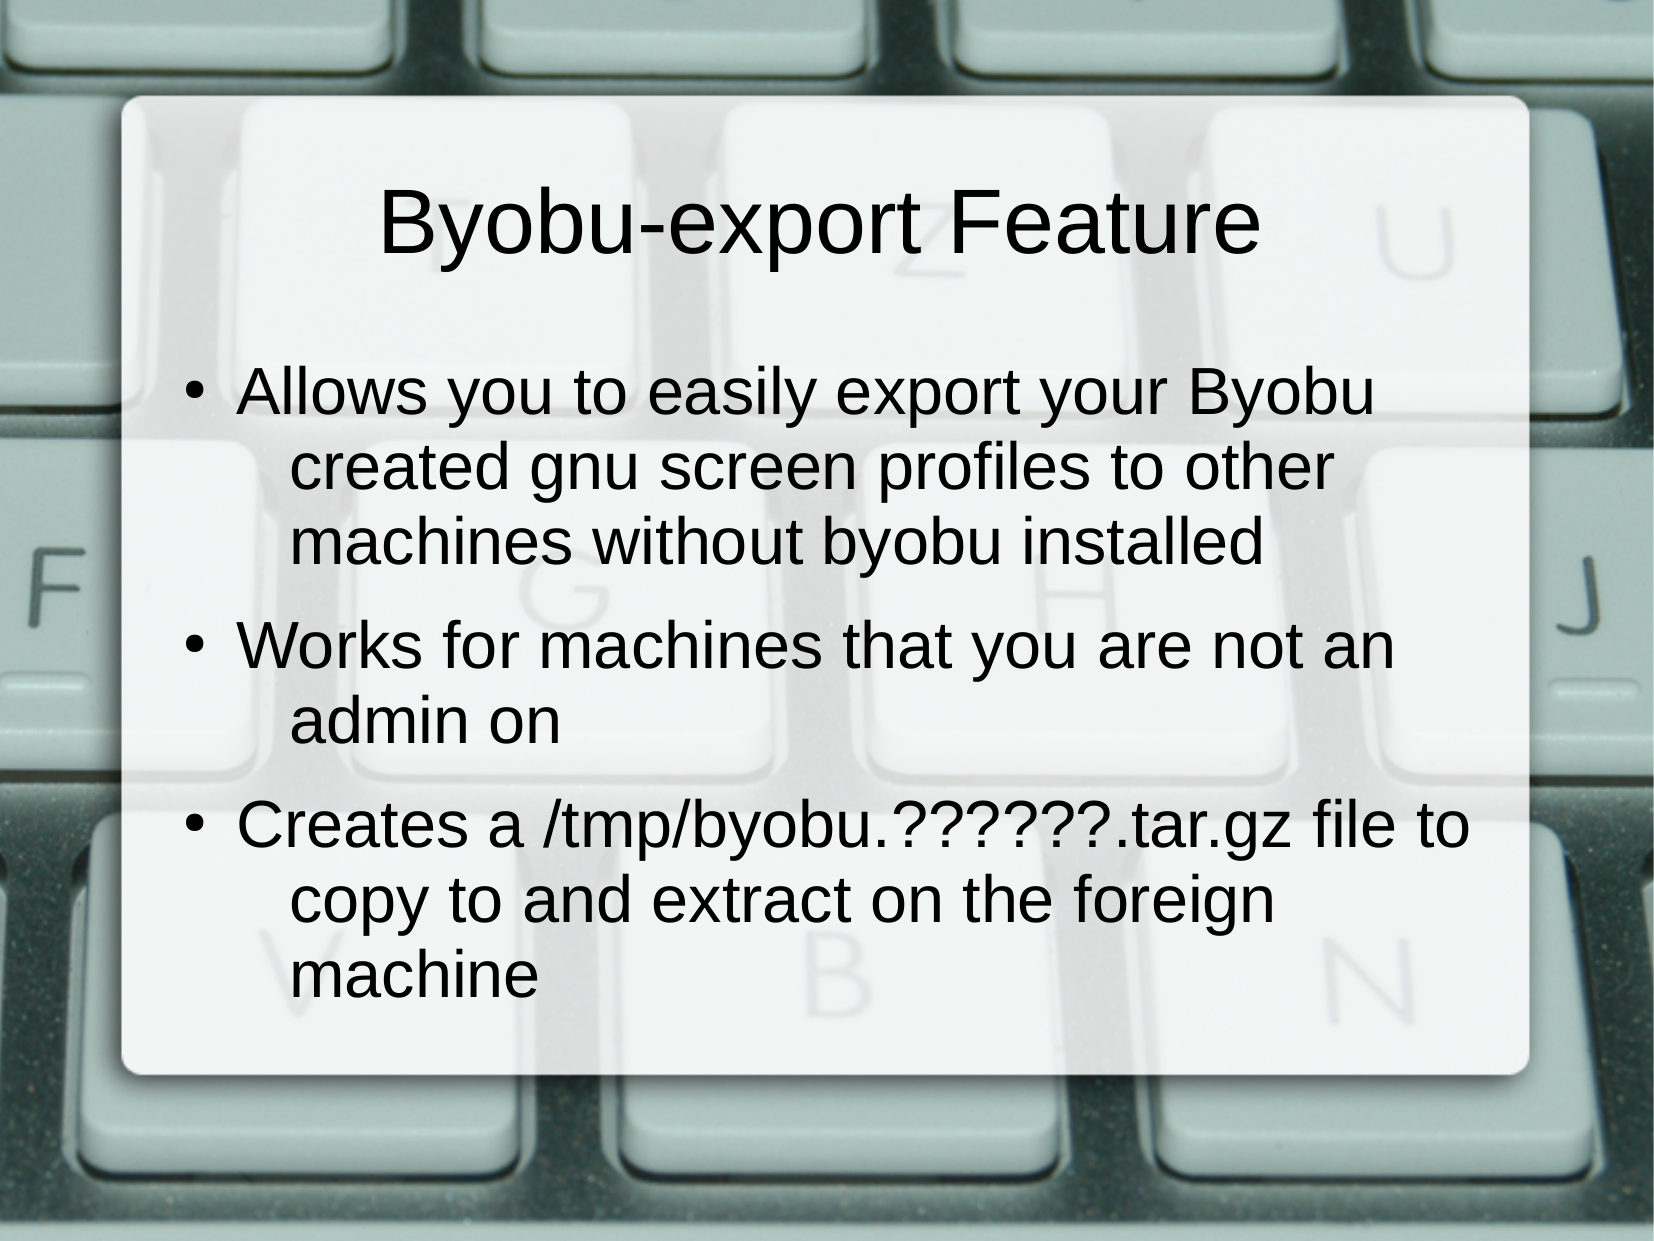

# Byobu-export Feature
Allows you to easily export your Byobu created gnu screen profiles to other machines without byobu installed
Works for machines that you are not an admin on
Creates a /tmp/byobu.??????.tar.gz file to copy to and extract on the foreign machine